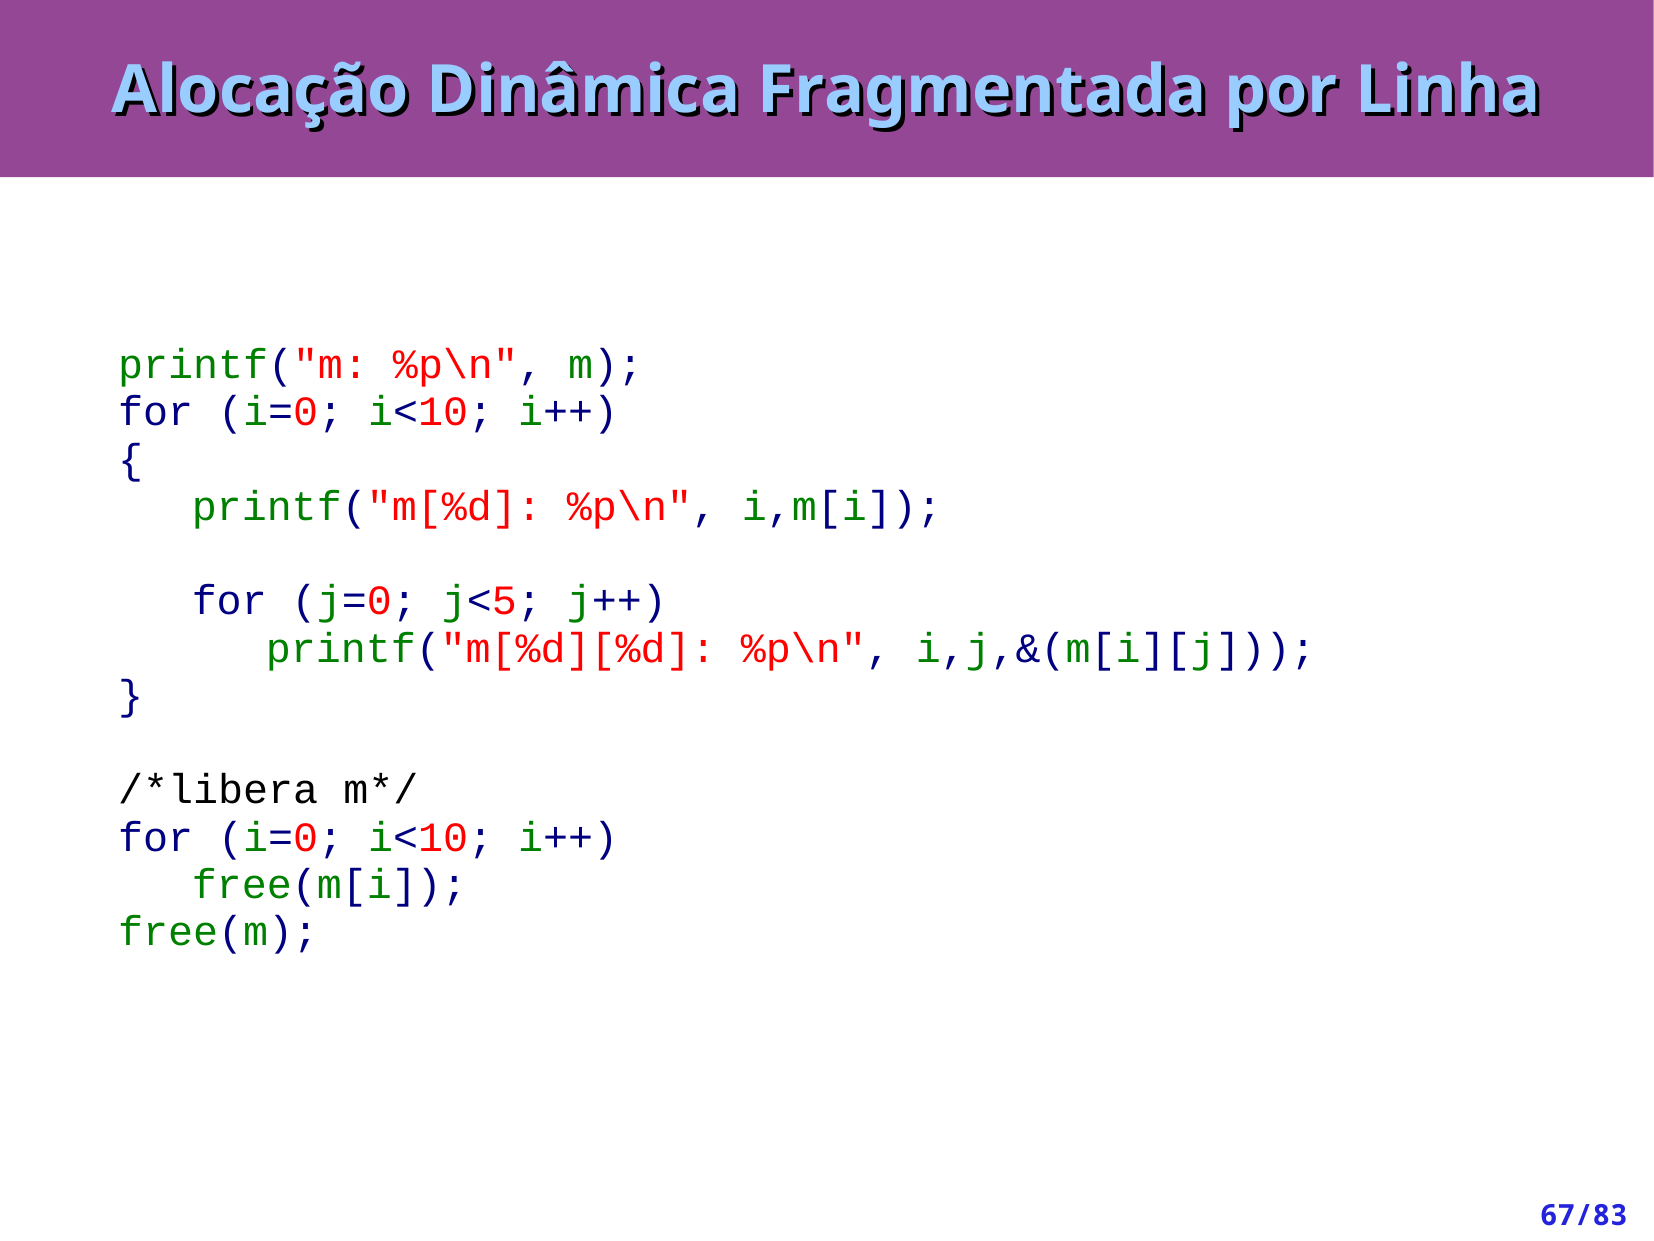

# Alocação Dinâmica Fragmentada por Linha
	printf("m: %p\n", m);
	for (i=0; i<10; i++)
	{
		printf("m[%d]: %p\n", i,m[i]);
		for (j=0; j<5; j++)
			printf("m[%d][%d]: %p\n", i,j,&(m[i][j]));
	}
	/*libera m*/
	for (i=0; i<10; i++)
		free(m[i]);
	free(m);
67